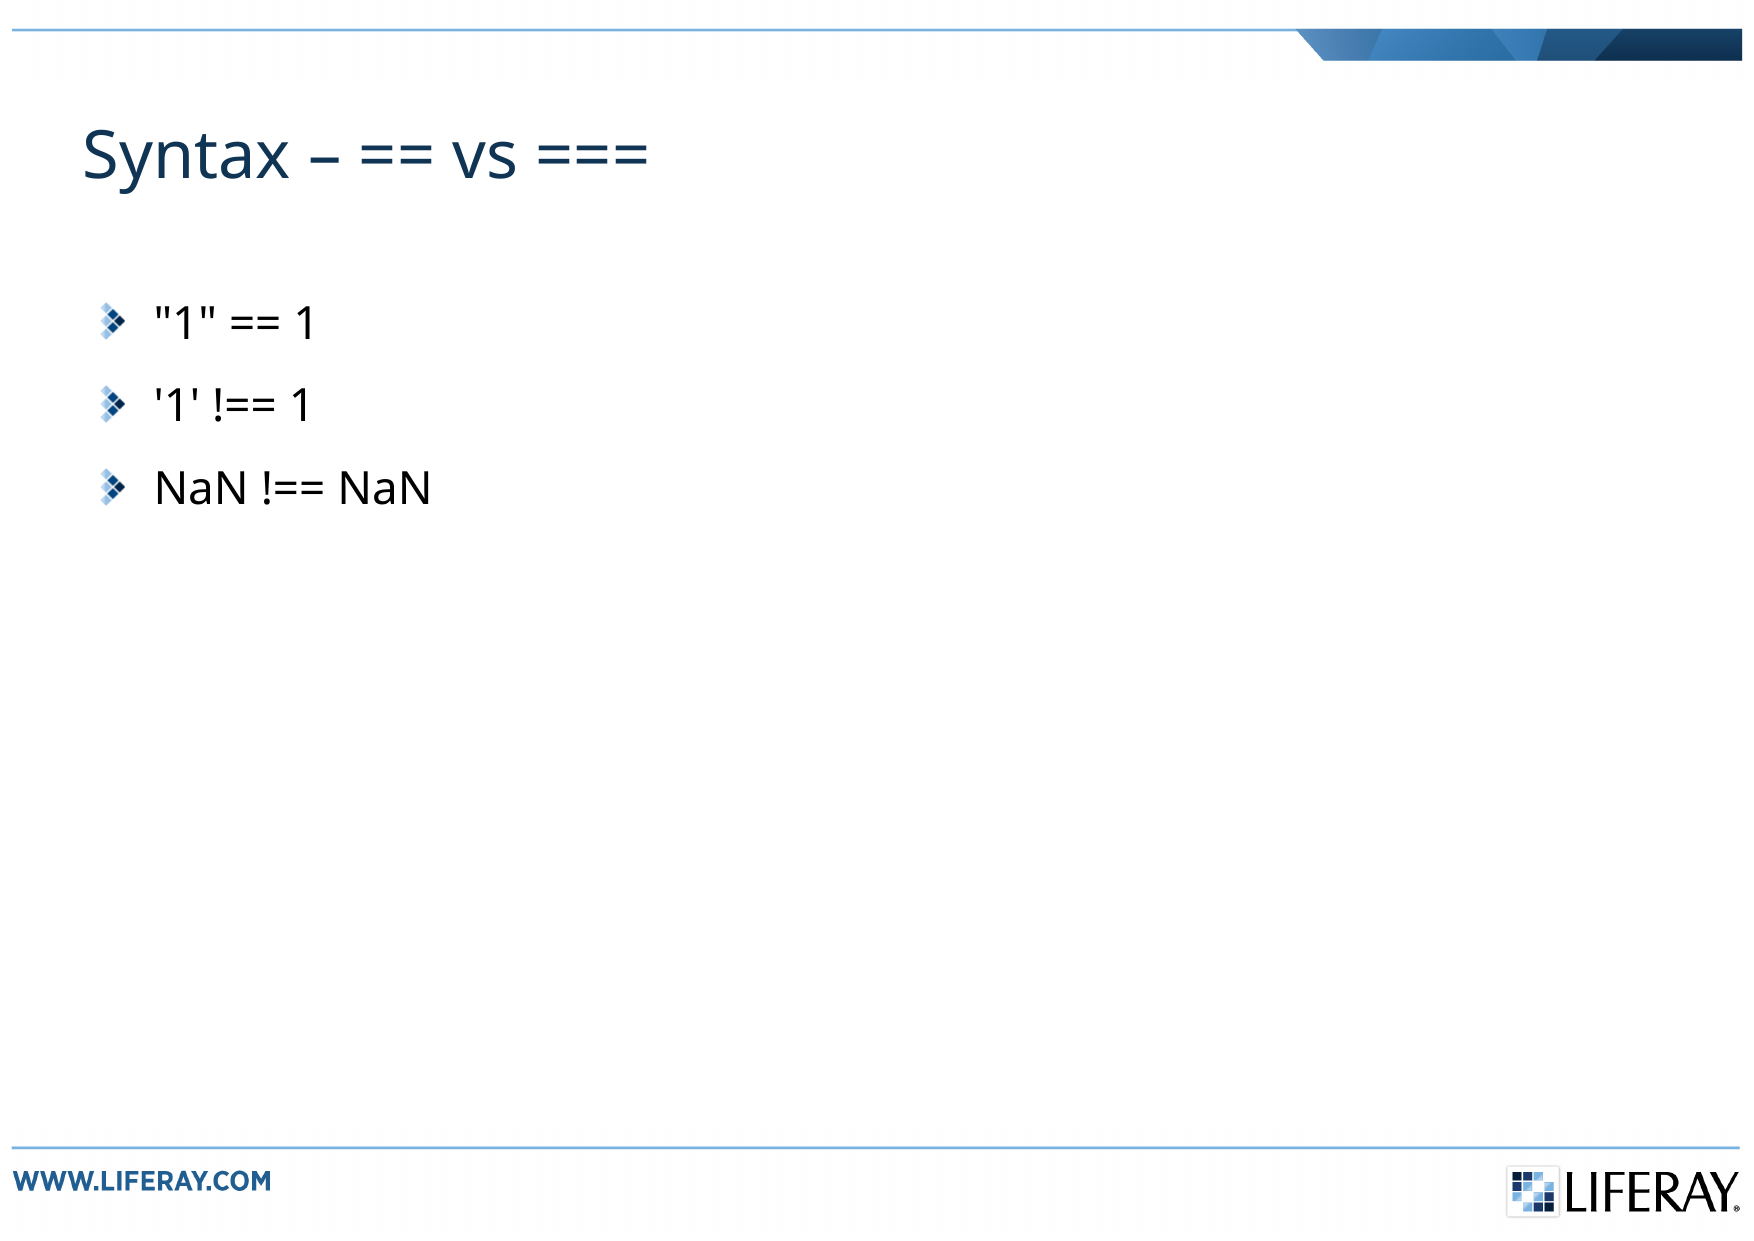

# Syntax – == vs ===
"1" == 1
'1' !== 1
NaN !== NaN